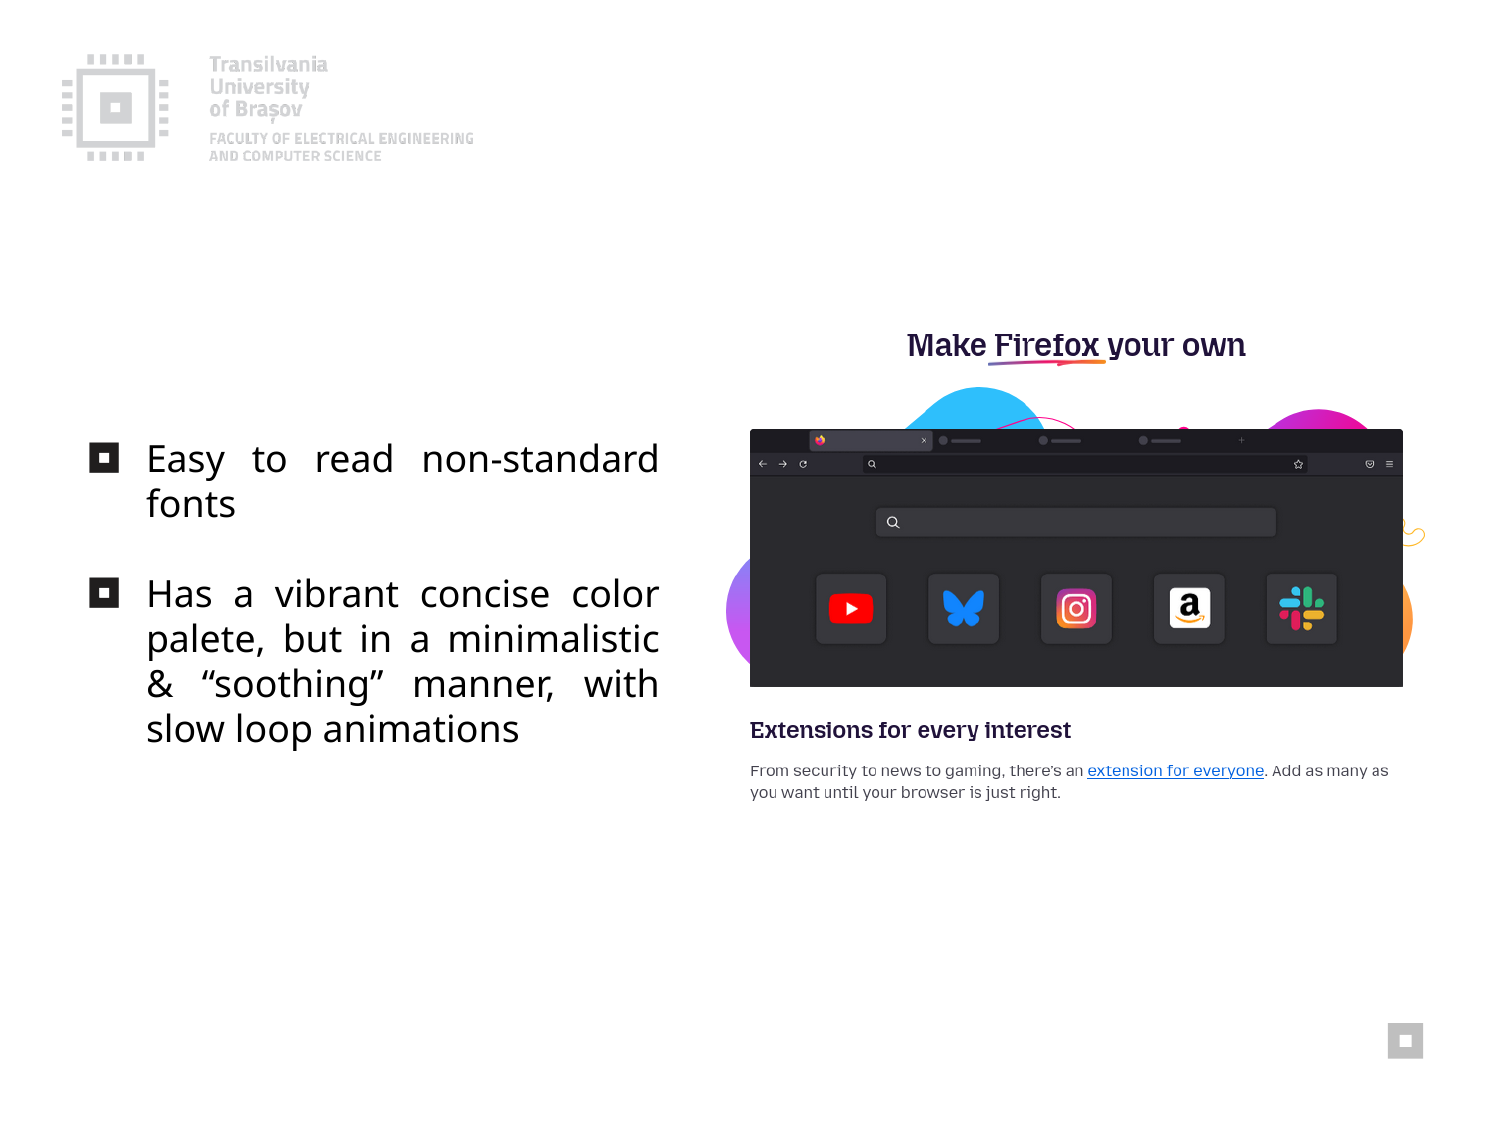

Easy to read non-standard fonts
Has a vibrant concise color palete, but in a minimalistic & “soothing” manner, with slow loop animations